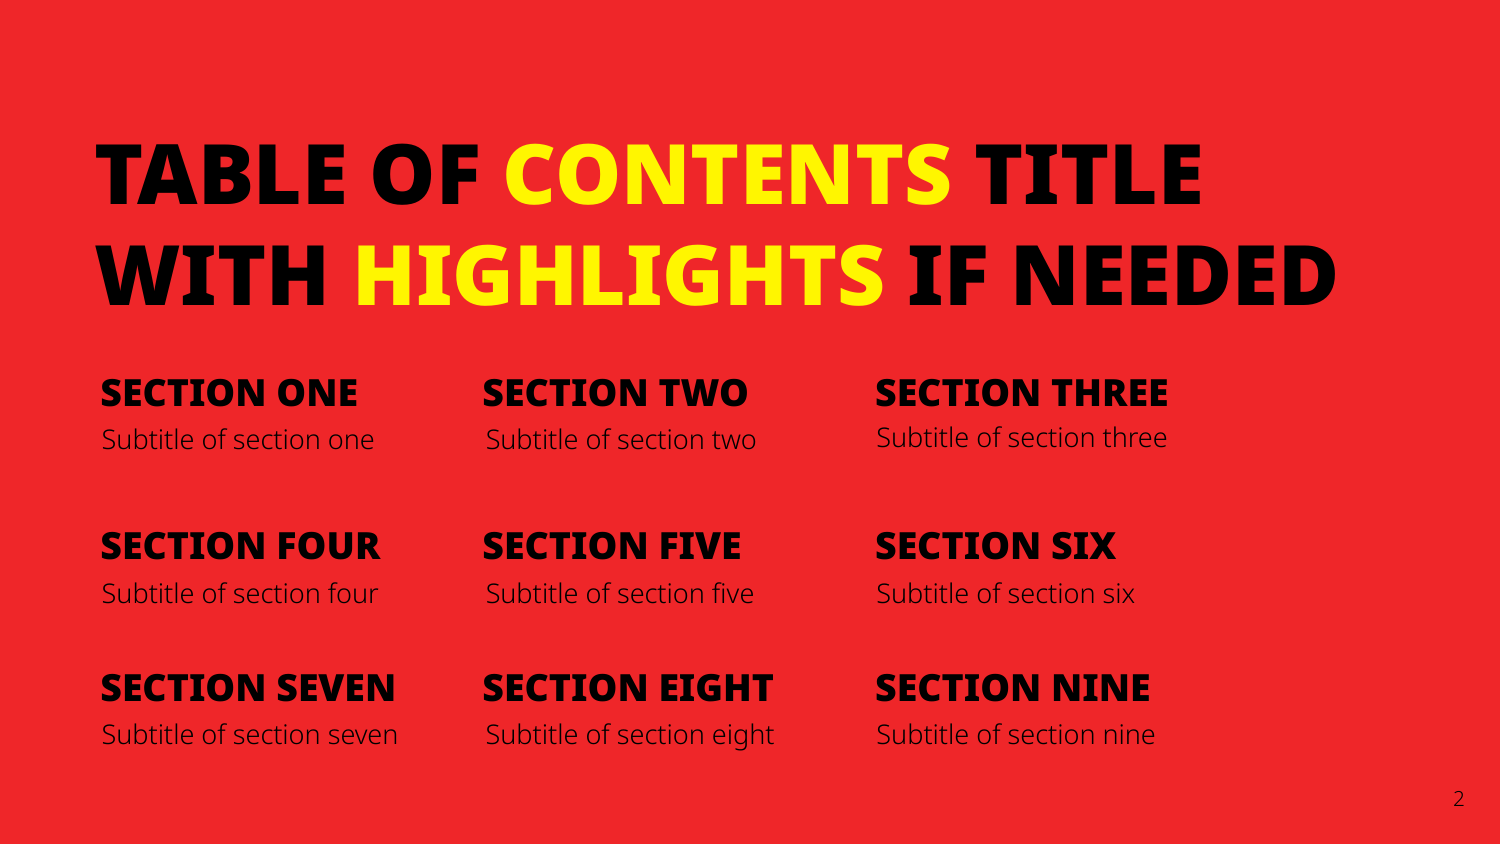

# TABLE OF CONTENTS TITLE WITH HIGHLIGHTS IF NEEDED
SECTION ONE
SECTION TWO
SECTION THREE
Subtitle of section three
Subtitle of section one
Subtitle of section two
SECTION FOUR
SECTION FIVE
SECTION SIX
Subtitle of section four
Subtitle of section five
Subtitle of section six
SECTION SEVEN
SECTION EIGHT
SECTION NINE
Subtitle of section seven
Subtitle of section eight
Subtitle of section nine